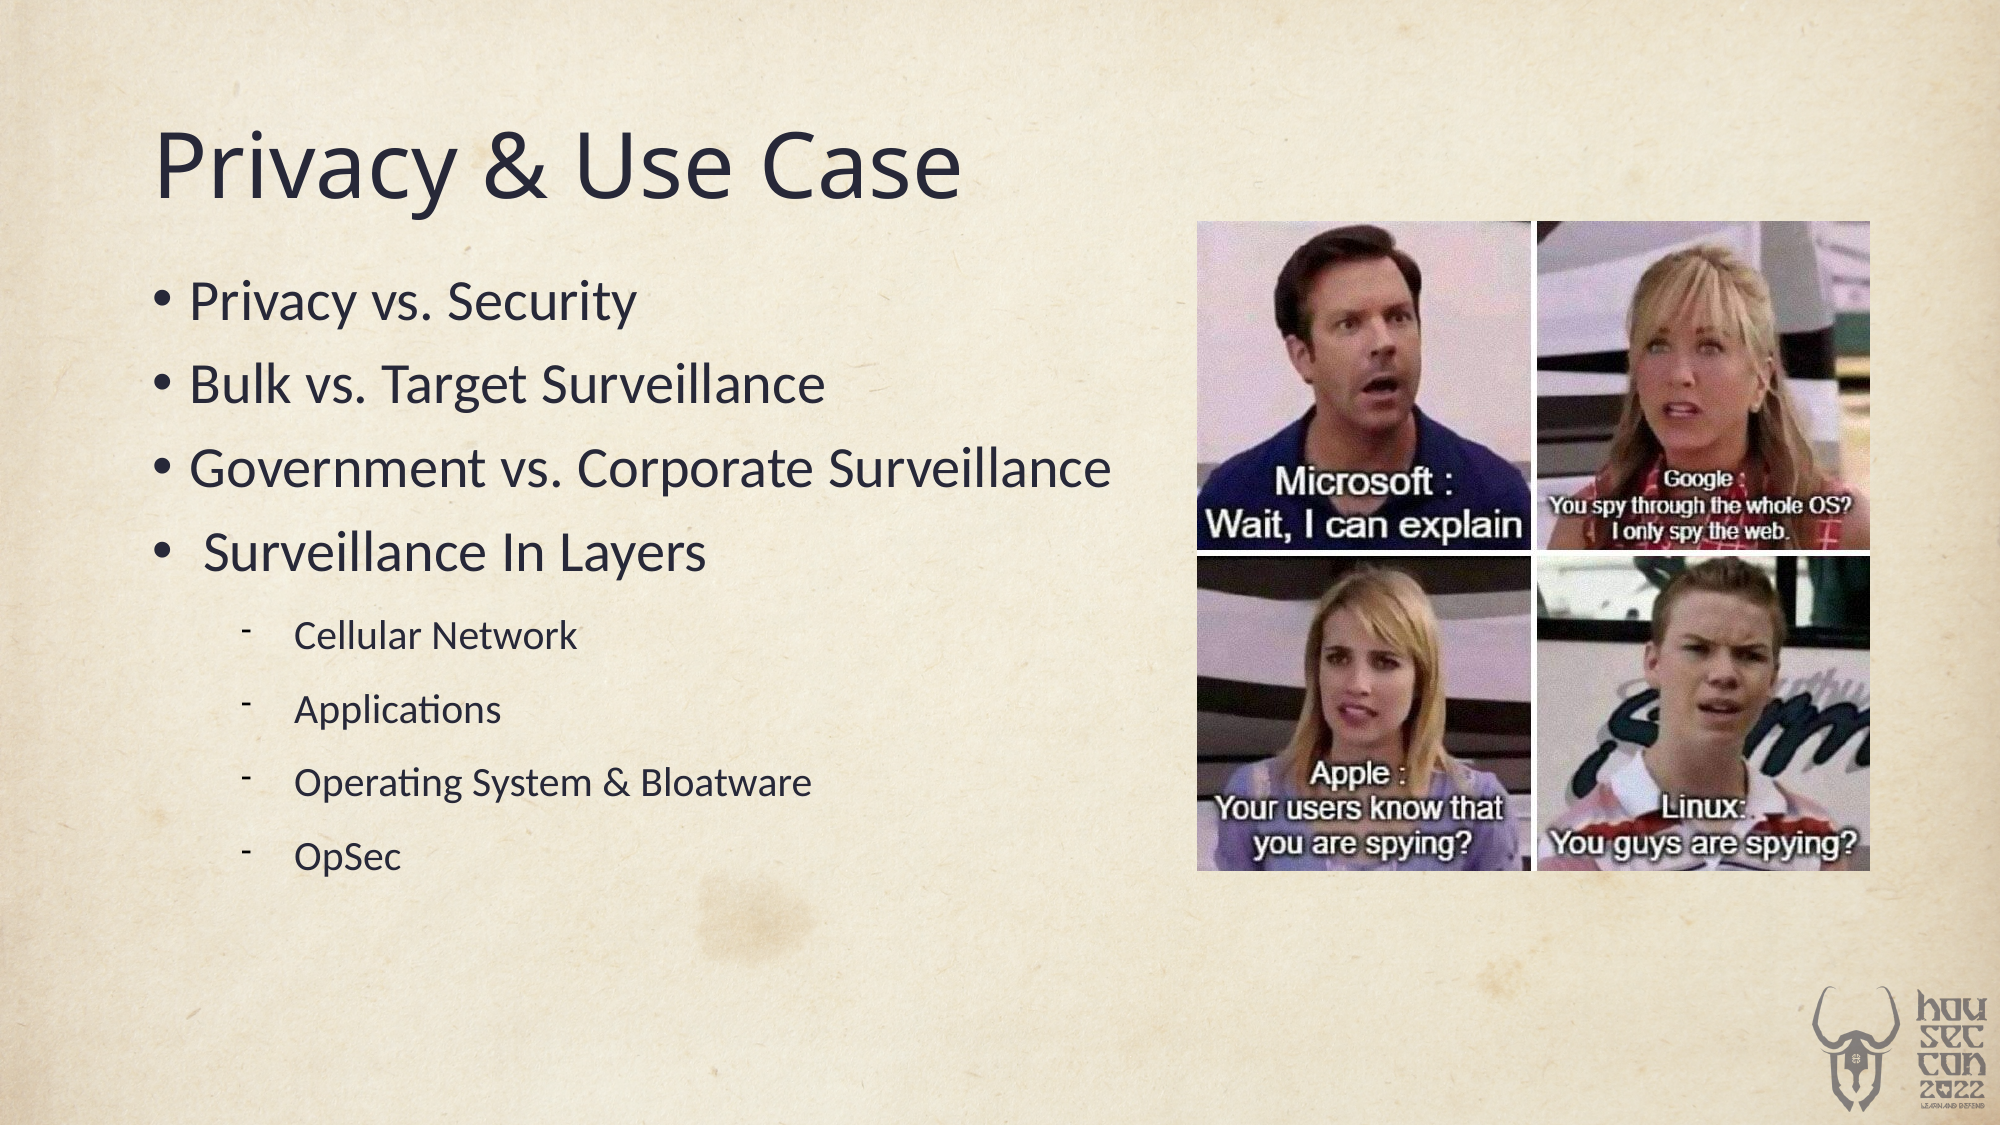

Privacy & Use Case
Privacy vs. Security
Bulk vs. Target Surveillance
Government vs. Corporate Surveillance
 Surveillance In Layers
Cellular Network
Applications
Operating System & Bloatware
OpSec